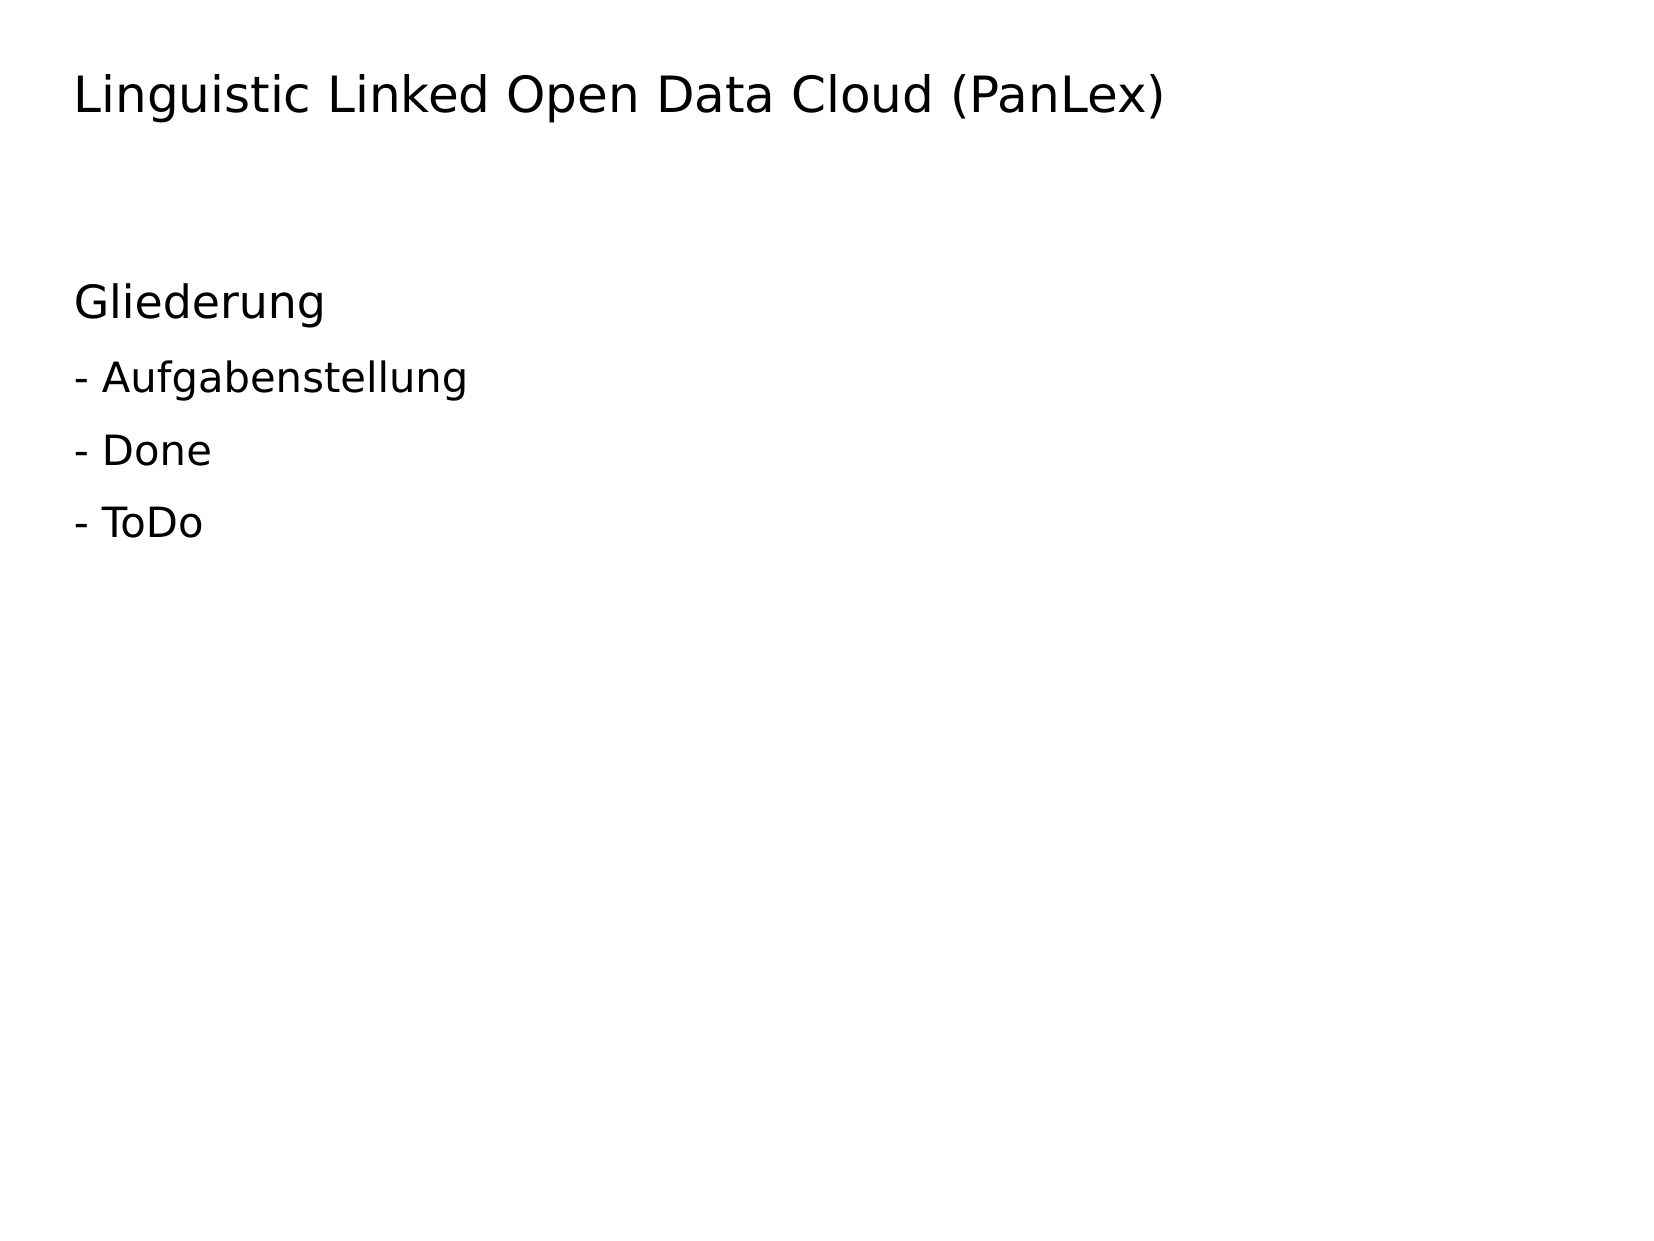

Linguistic Linked Open Data Cloud (PanLex)
Gliederung
- Aufgabenstellung
- Done
- ToDo